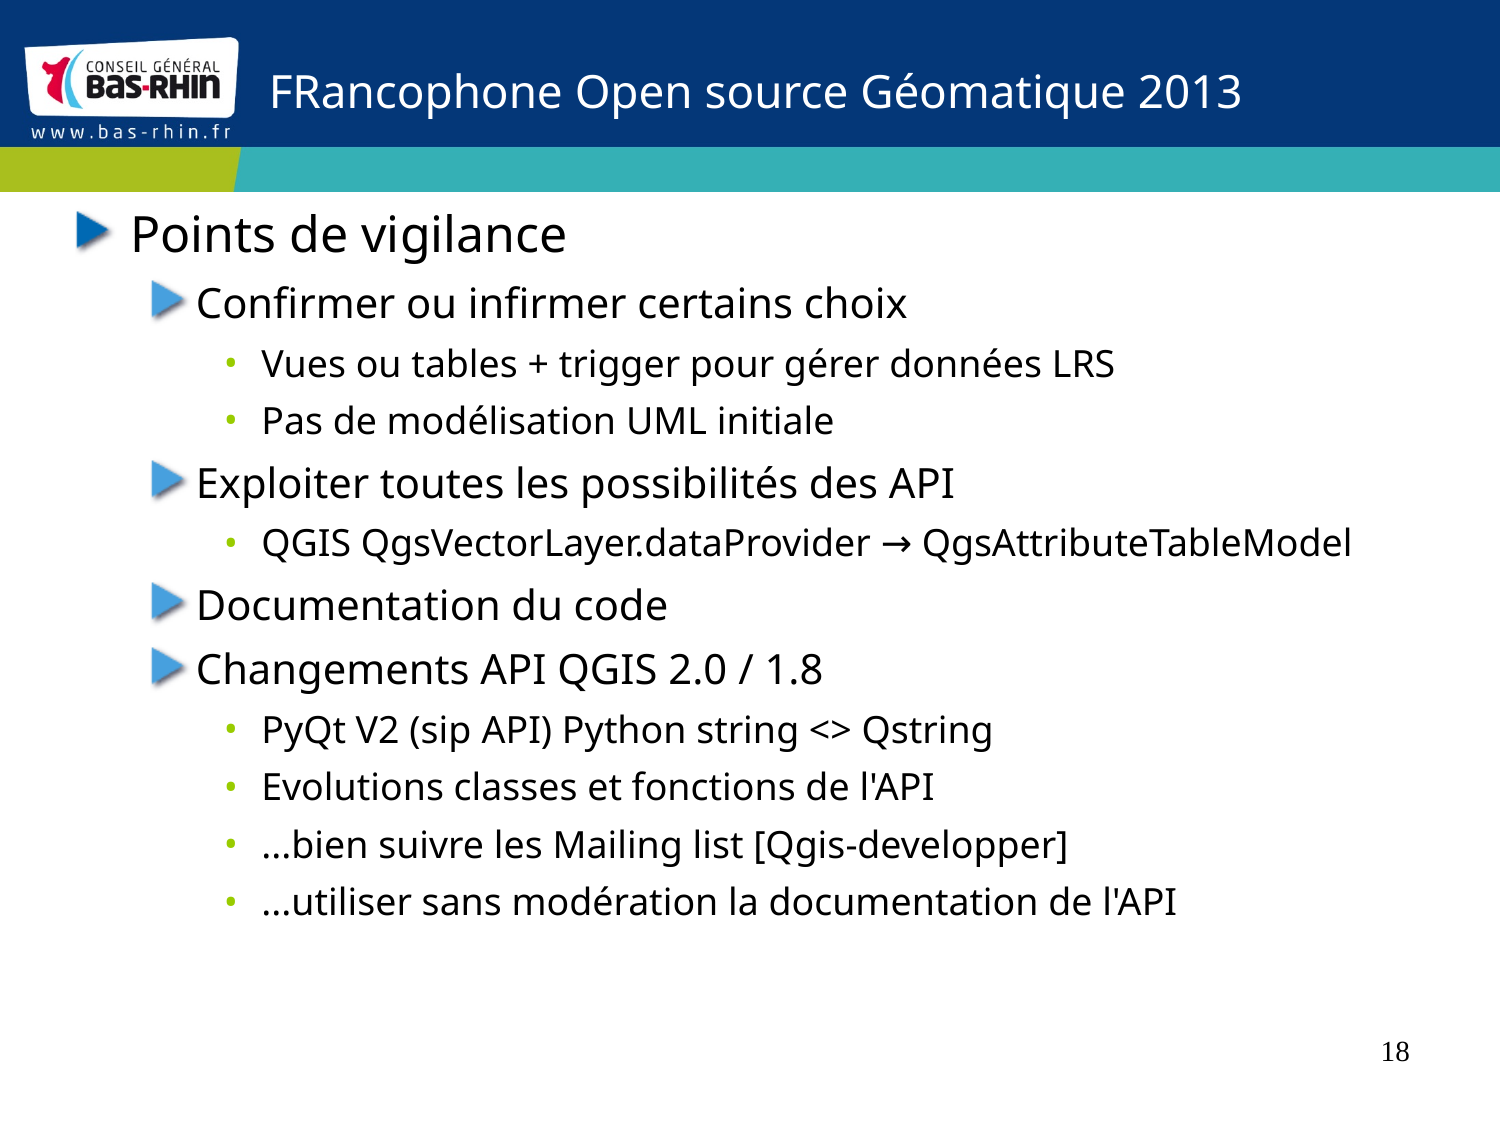

# FRancophone Open source Géomatique 2013
Points de vigilance
Confirmer ou infirmer certains choix
Vues ou tables + trigger pour gérer données LRS
Pas de modélisation UML initiale
Exploiter toutes les possibilités des API
QGIS QgsVectorLayer.dataProvider → QgsAttributeTableModel
Documentation du code
Changements API QGIS 2.0 / 1.8
PyQt V2 (sip API) Python string <> Qstring
Evolutions classes et fonctions de l'API
...bien suivre les Mailing list [Qgis-developper]
...utiliser sans modération la documentation de l'API
18